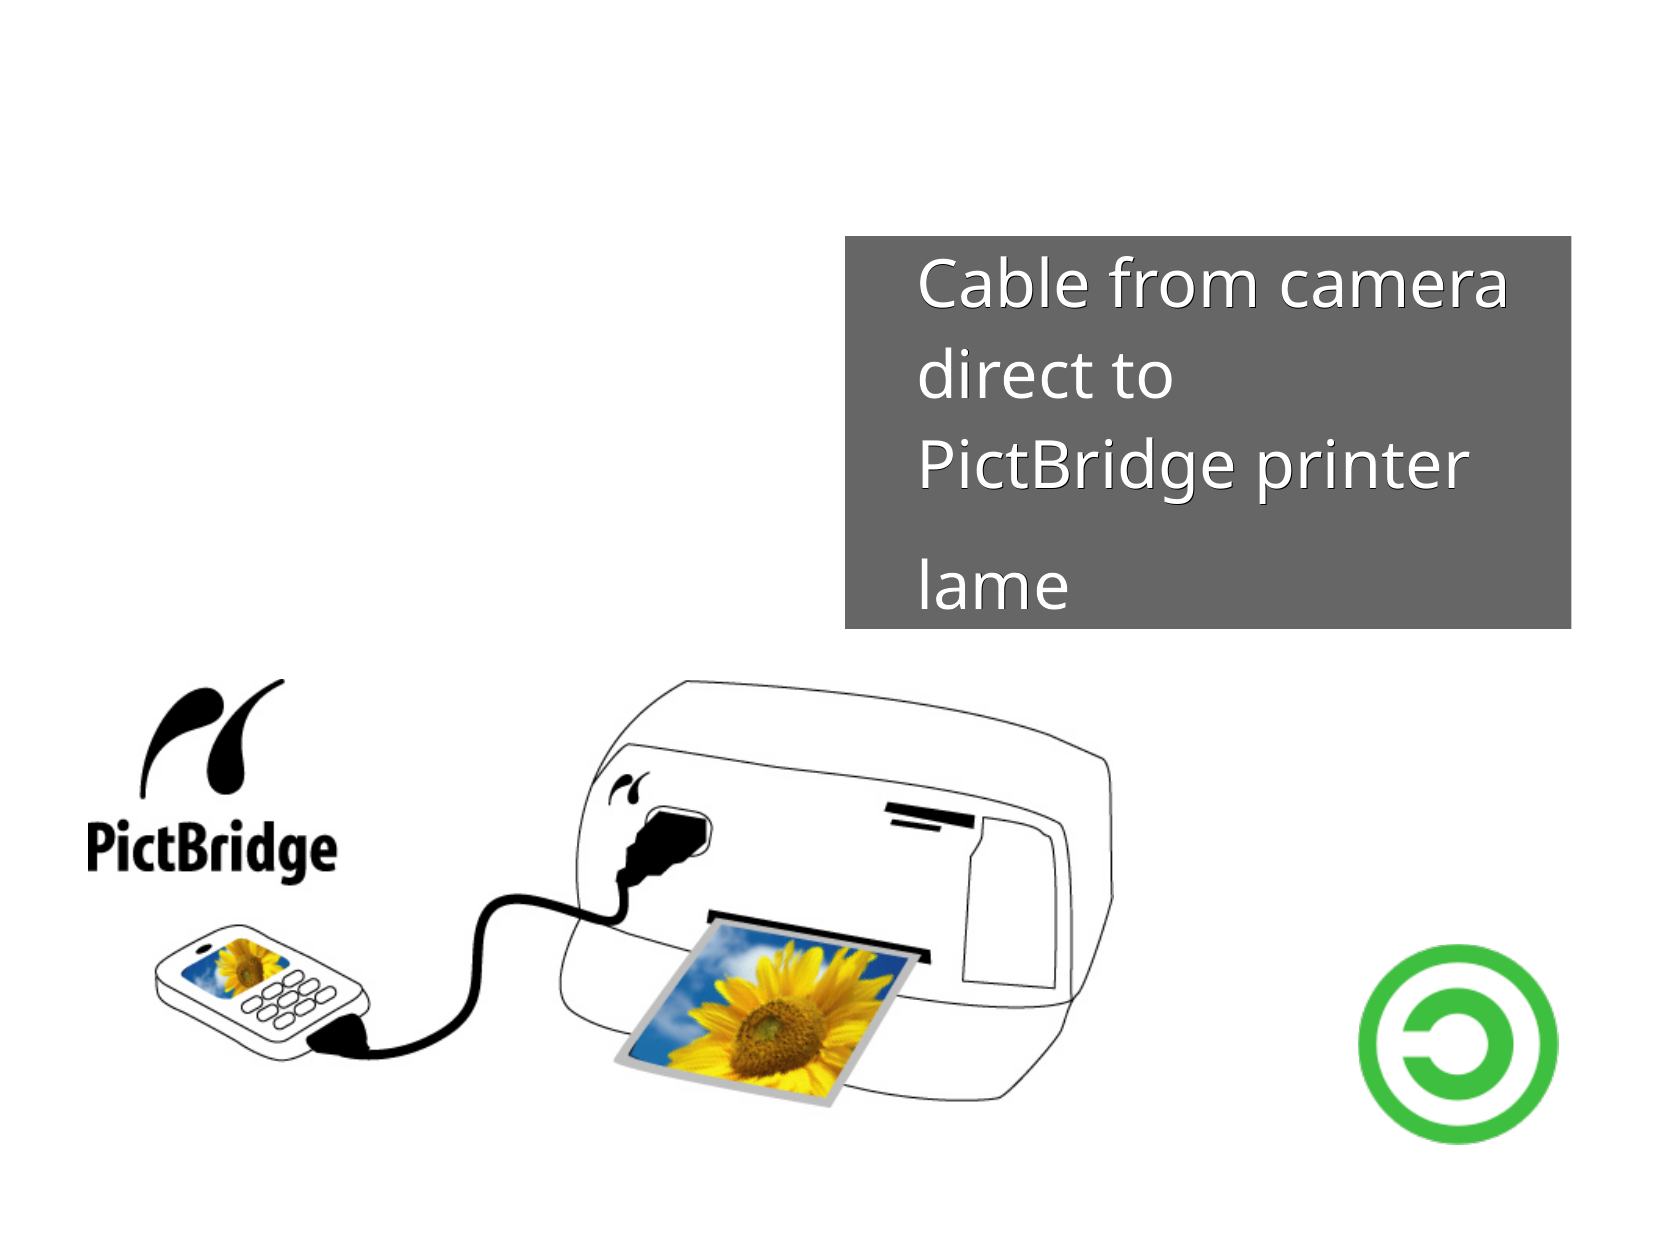

# Cable from camera direct to PictBridge printer
lame